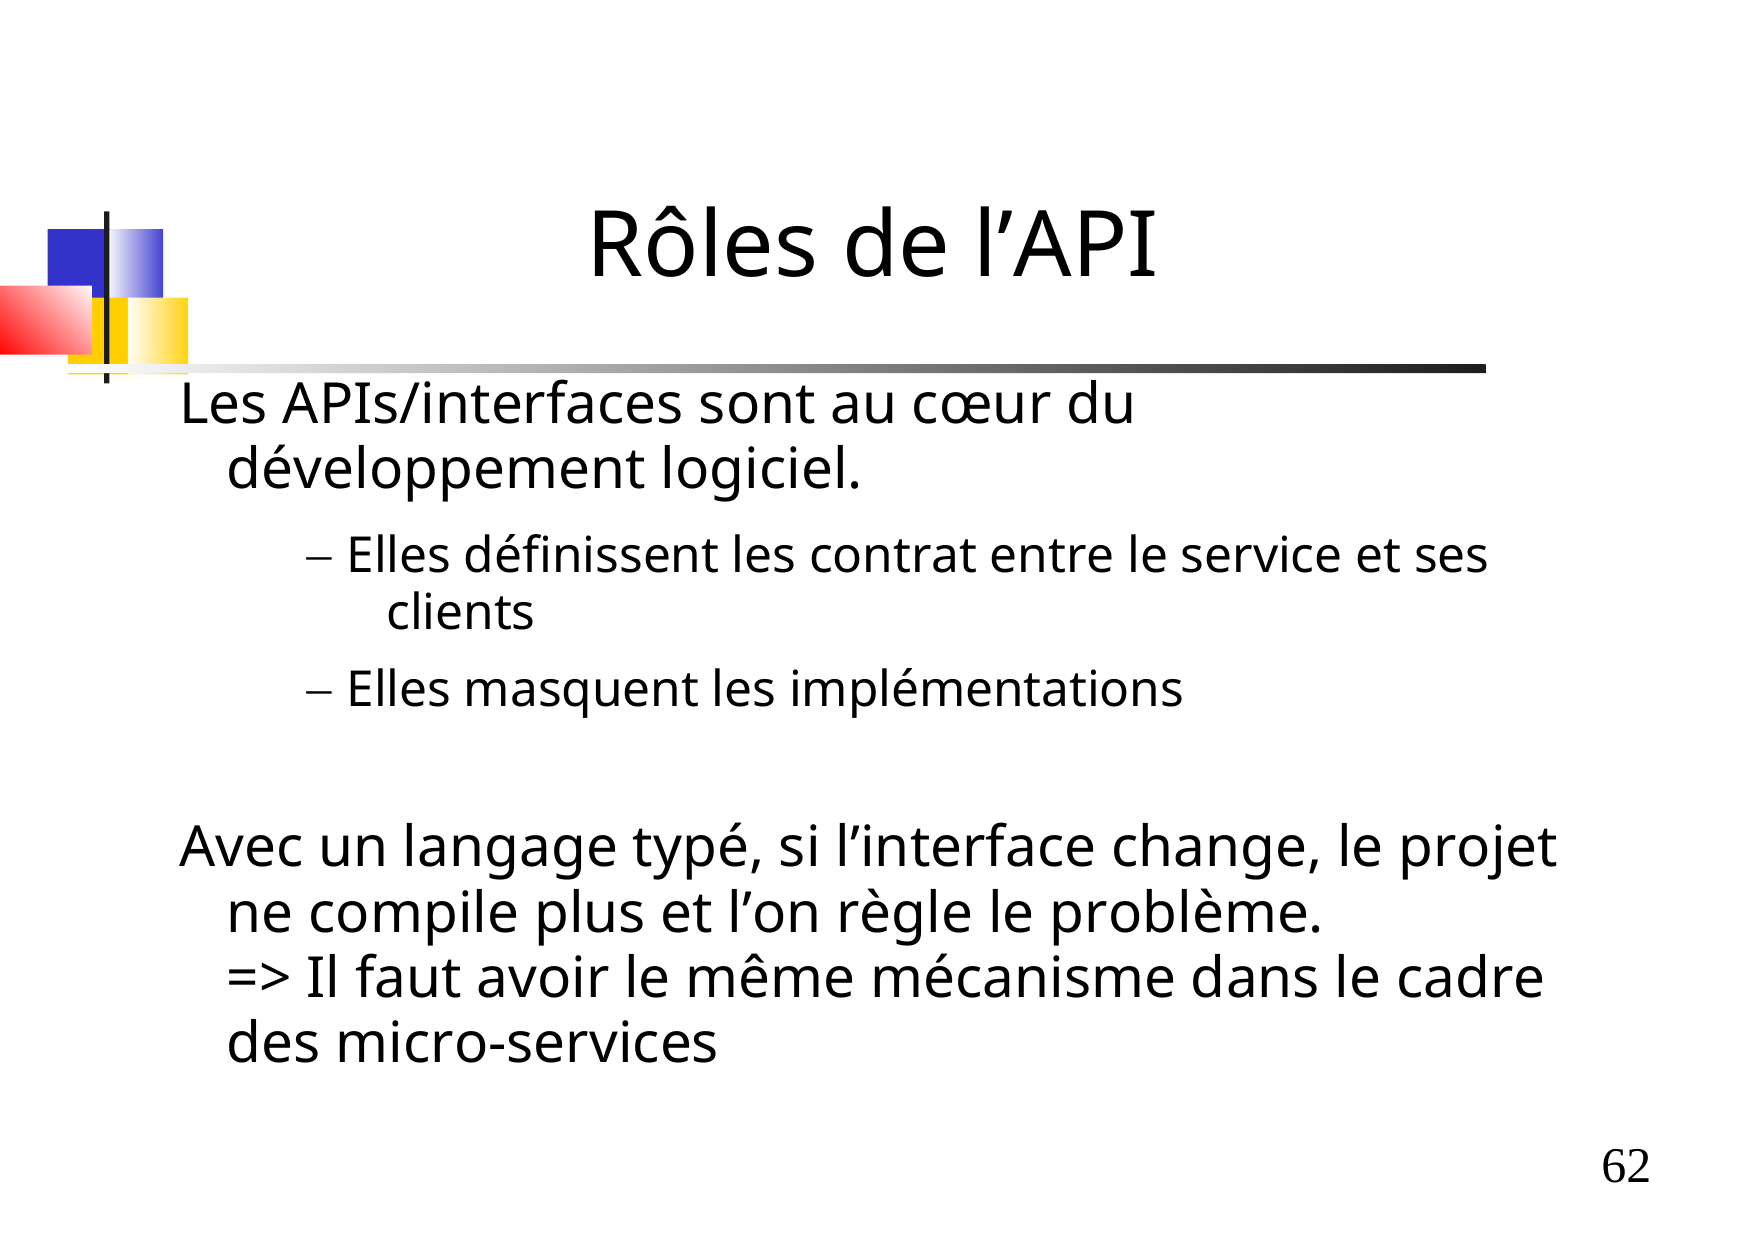

# Rôles de l’API
Les APIs/interfaces sont au cœur du développement logiciel.
Elles définissent les contrat entre le service et ses clients
Elles masquent les implémentations
Avec un langage typé, si l’interface change, le projet ne compile plus et l’on règle le problème.
=> Il faut avoir le même mécanisme dans le cadre des micro-services